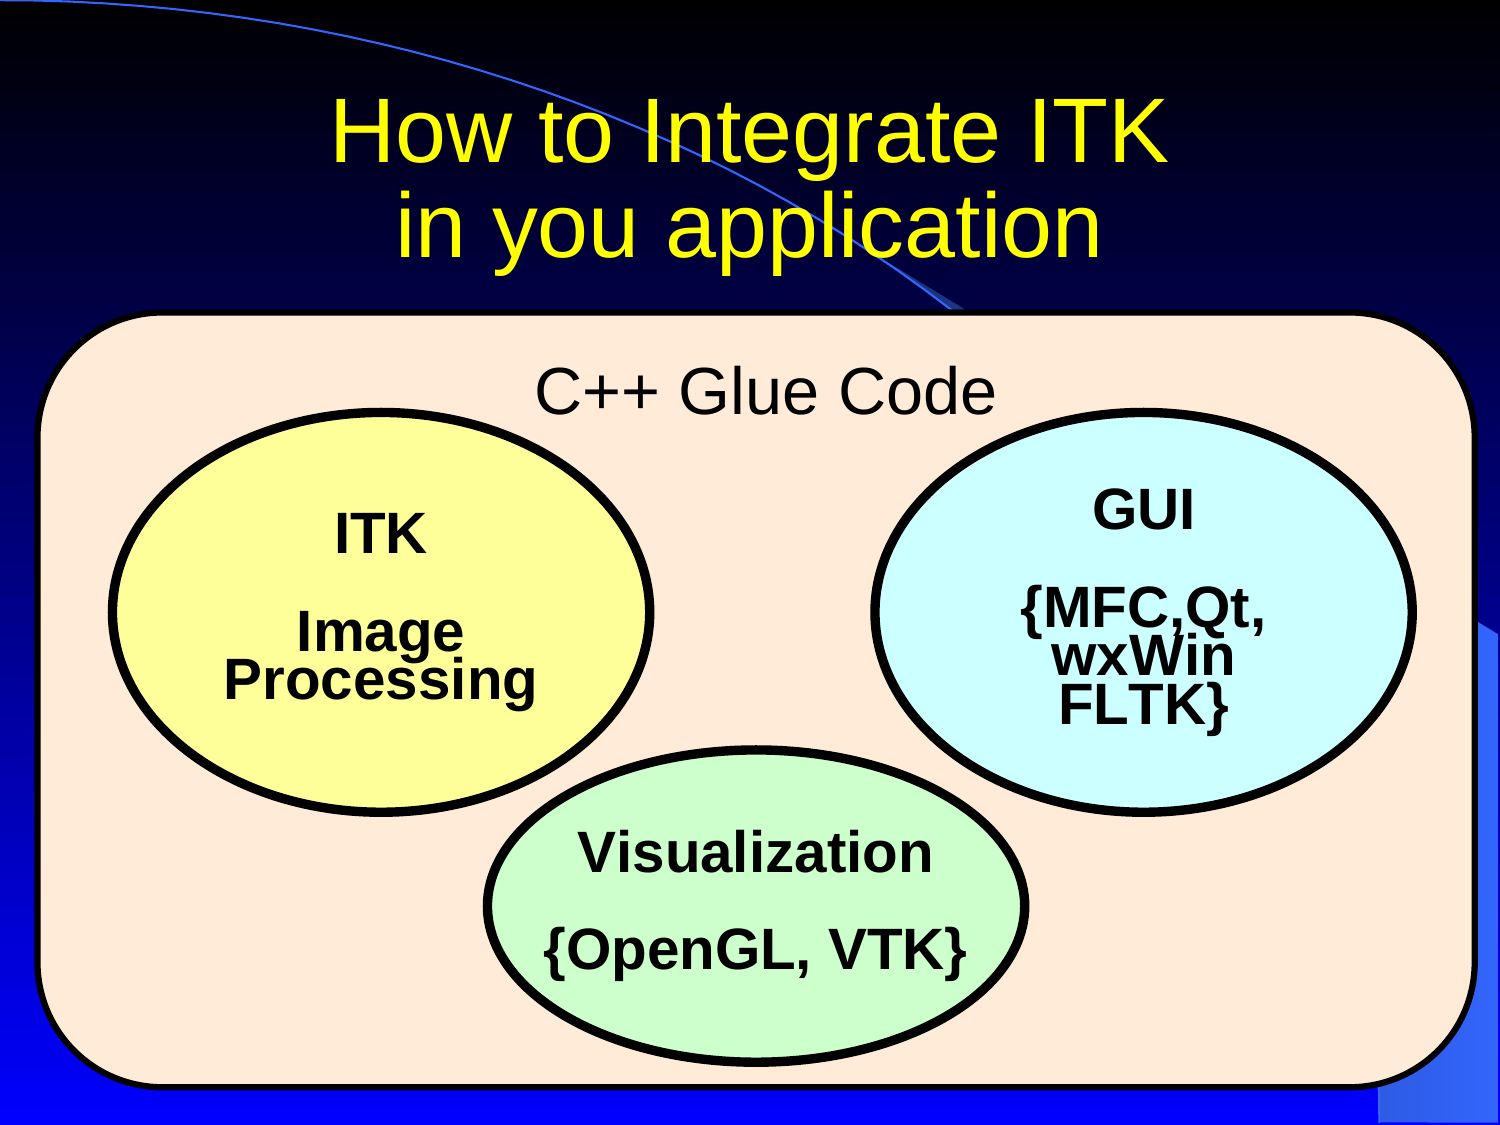

# How to Integrate ITK in you application
C++ Glue Code
ITK
Image
Processing
GUI
{MFC,Qt,
wxWin
FLTK}
Visualization
{OpenGL, VTK}